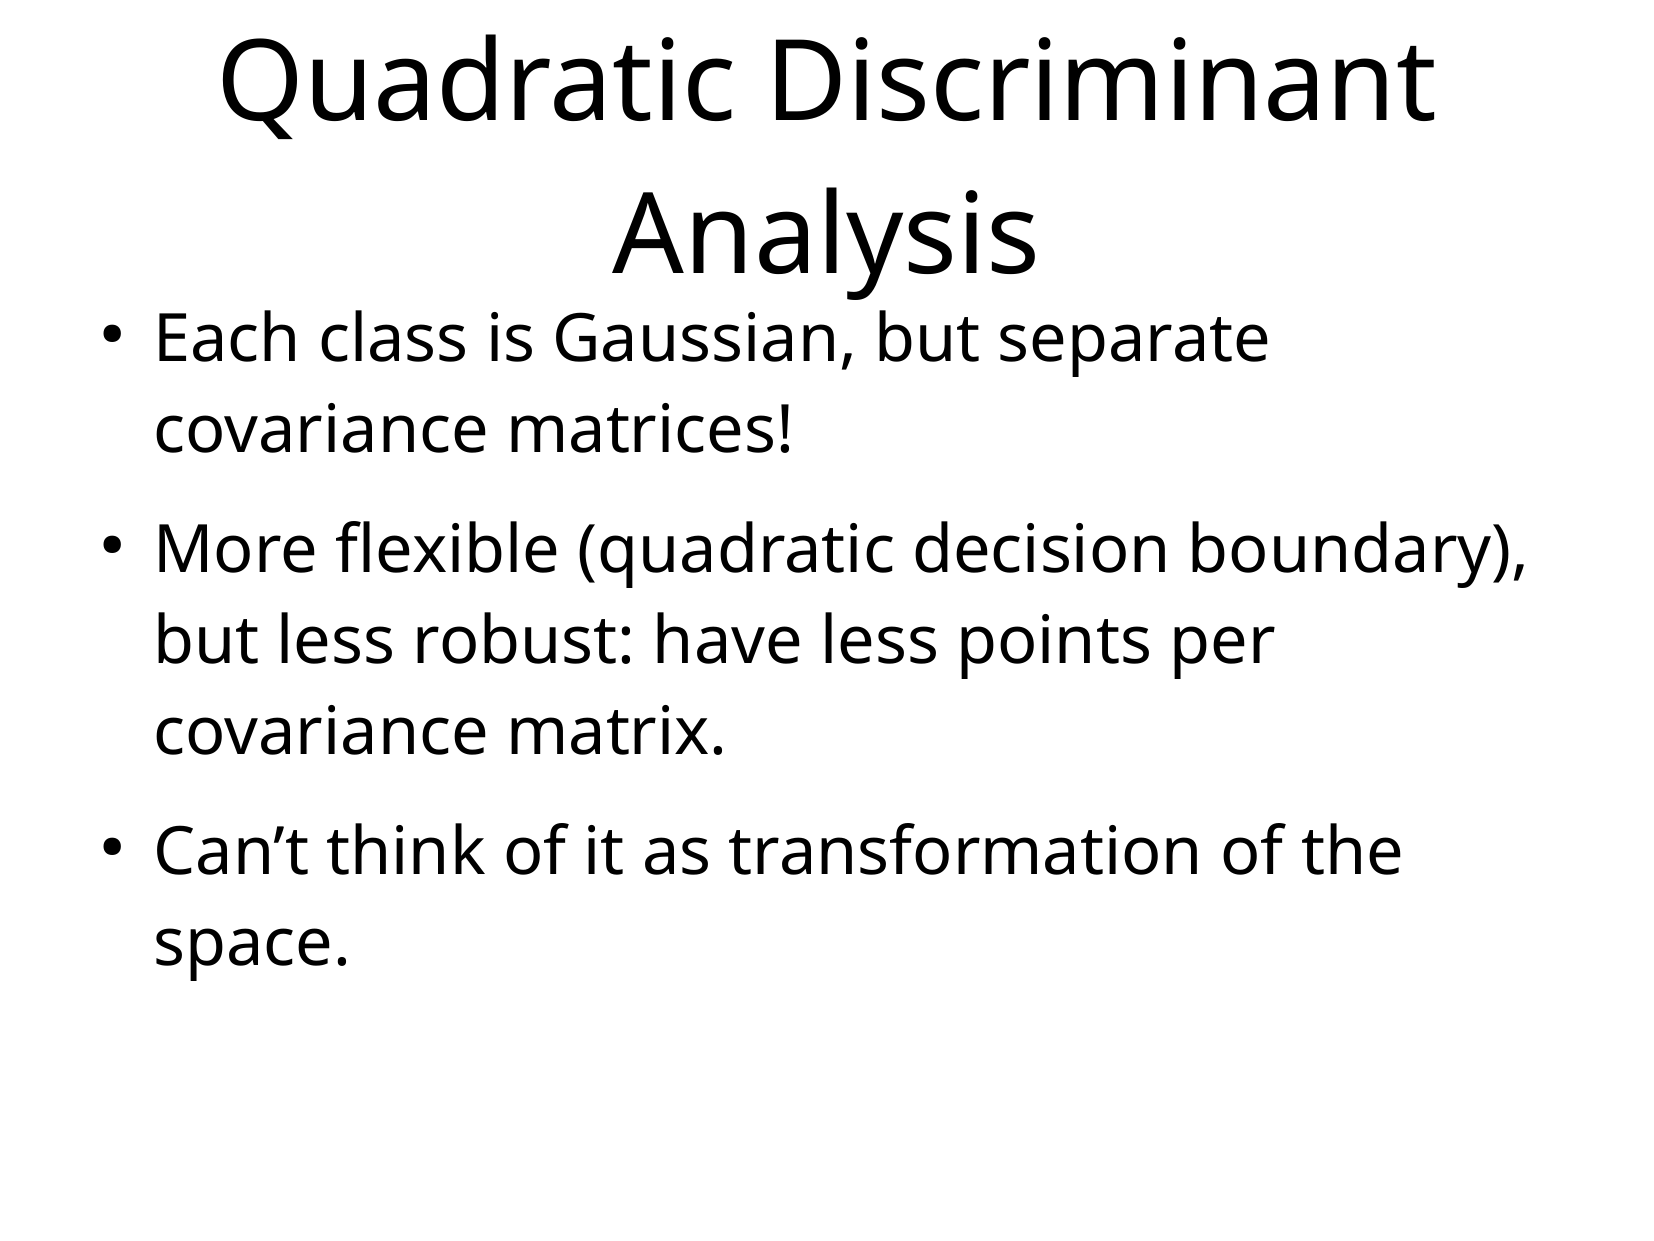

# Quadratic Discriminant Analysis
Each class is Gaussian, but separate covariance matrices!
More flexible (quadratic decision boundary), but less robust: have less points per covariance matrix.
Can’t think of it as transformation of the space.